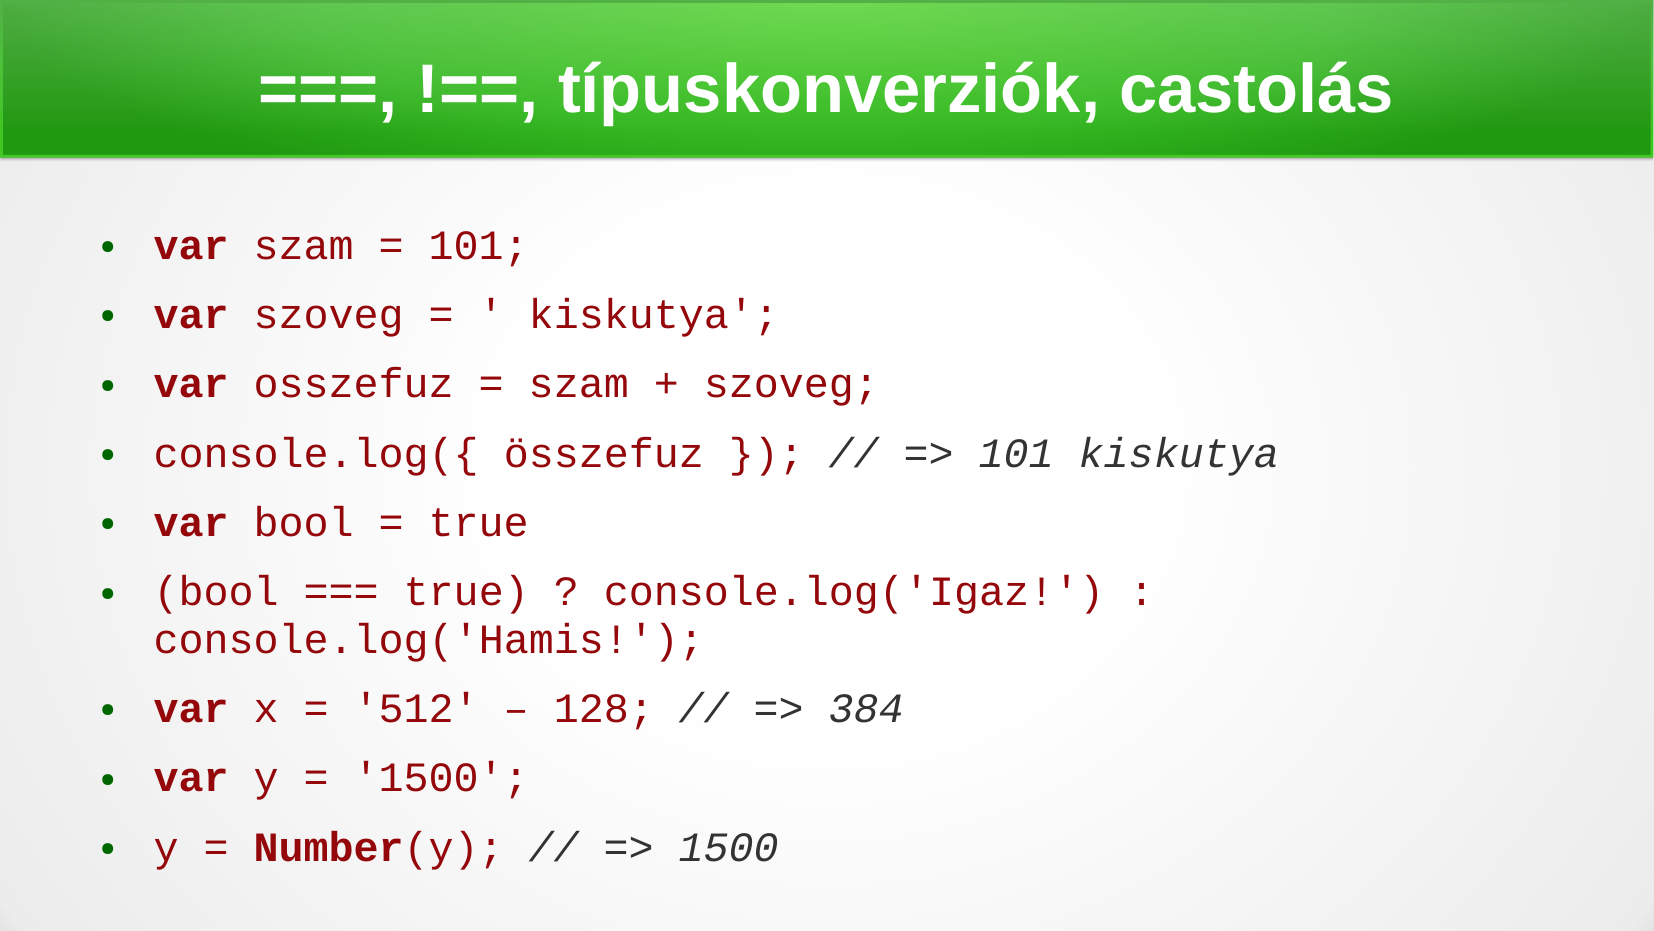

# ===, !==, típuskonverziók, castolás
var szam = 101;
var szoveg = ' kiskutya';
var osszefuz = szam + szoveg;
console.log({ összefuz }); // => 101 kiskutya
var bool = true
(bool === true) ? console.log('Igaz!') : console.log('Hamis!');
var x = '512' – 128; // => 384
var y = '1500';
y = Number(y); // => 1500